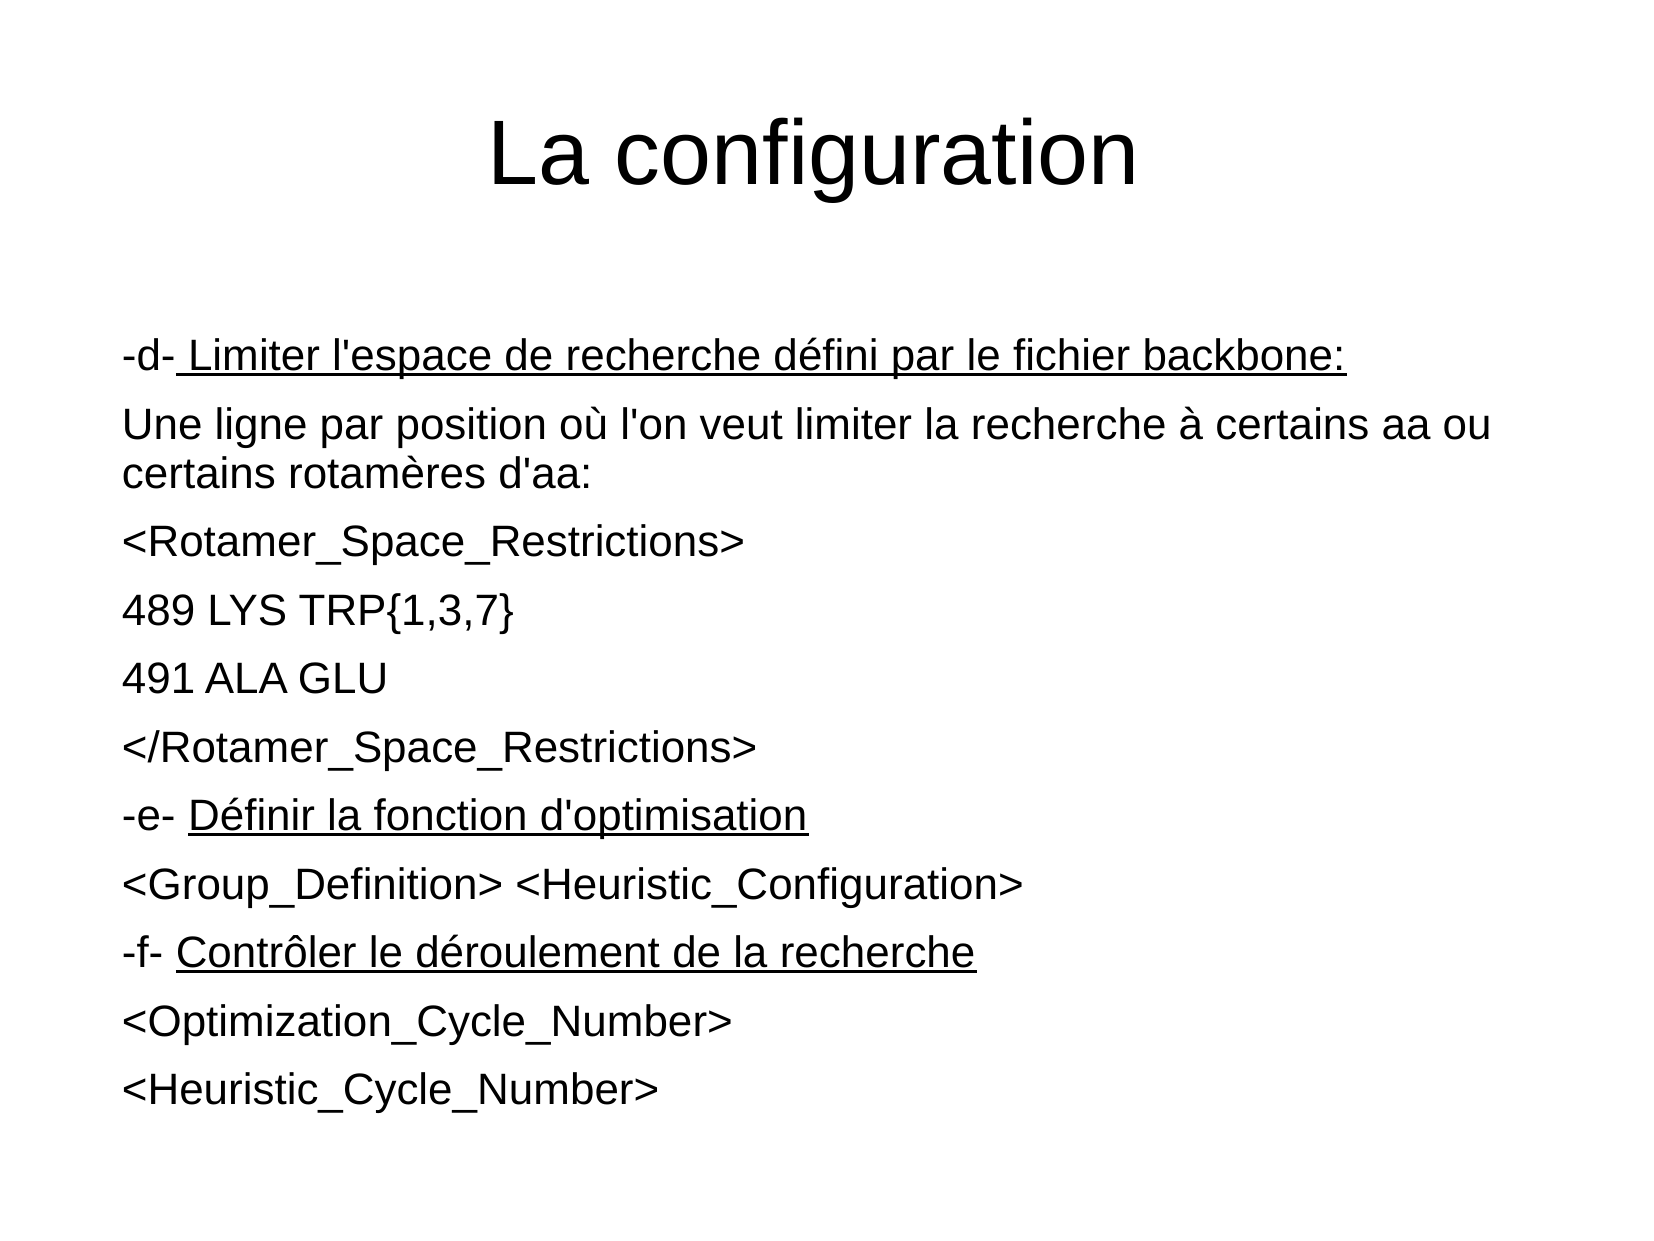

# La configuration
-d- Limiter l'espace de recherche défini par le fichier backbone:
Une ligne par position où l'on veut limiter la recherche à certains aa ou certains rotamères d'aa:
<Rotamer_Space_Restrictions>
489 LYS TRP{1,3,7}
491 ALA GLU
</Rotamer_Space_Restrictions>
-e- Définir la fonction d'optimisation
<Group_Definition> <Heuristic_Configuration>
-f- Contrôler le déroulement de la recherche
<Optimization_Cycle_Number>
<Heuristic_Cycle_Number>